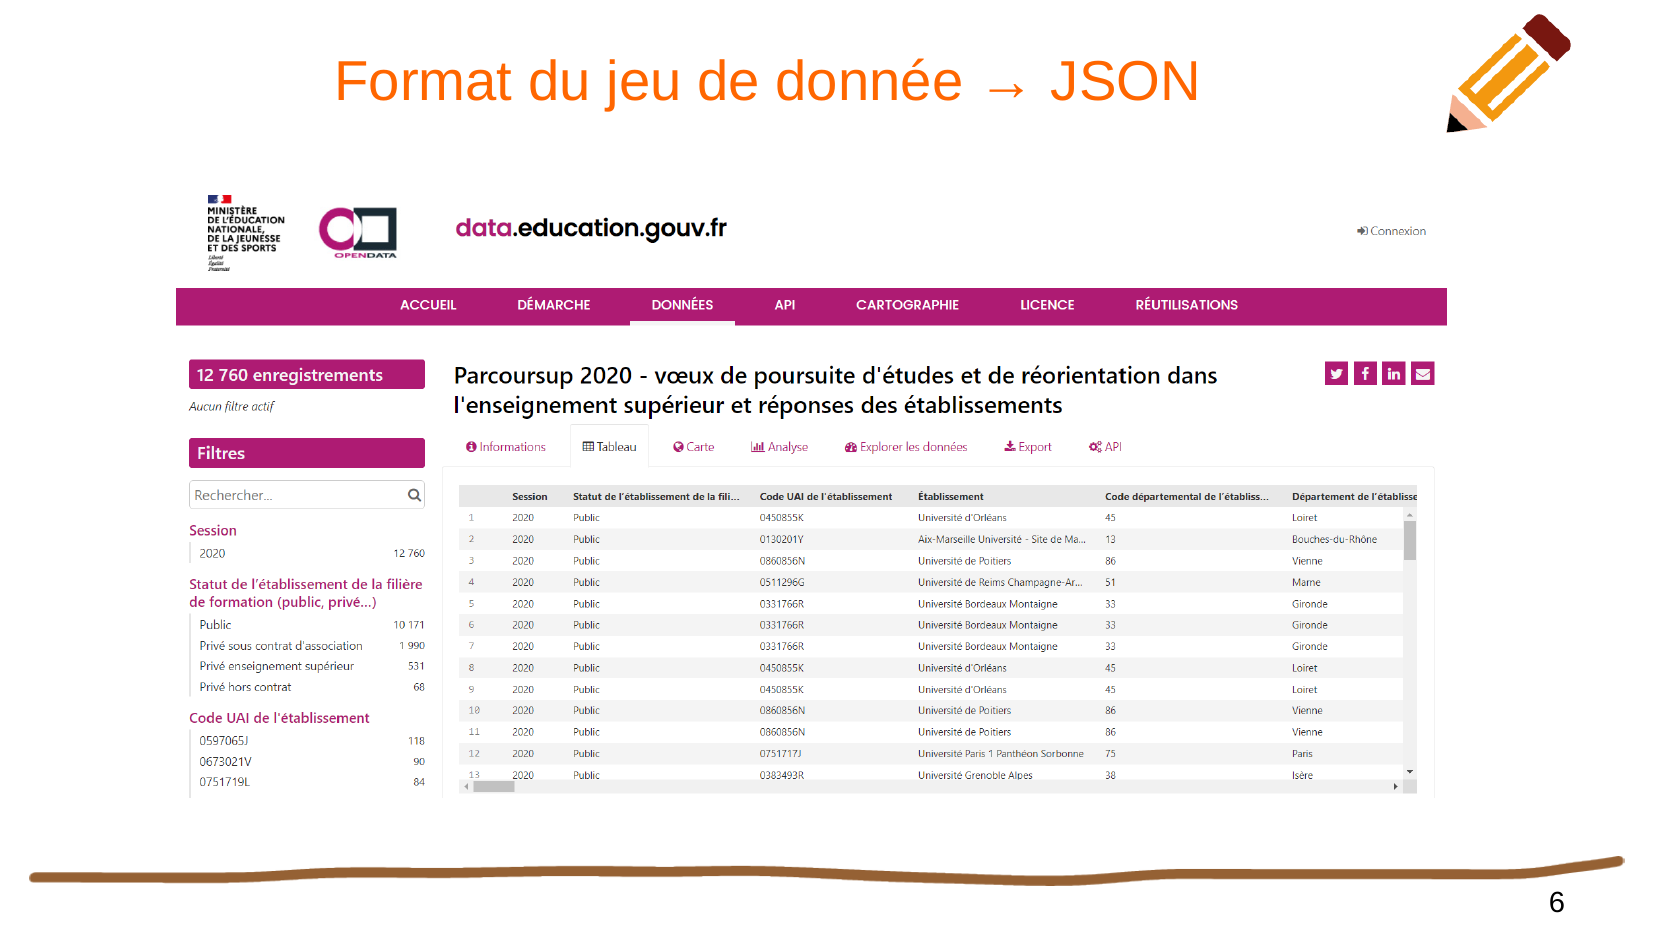

# Format du jeu de donnée → JSON
Page ParcourSup officiel
6